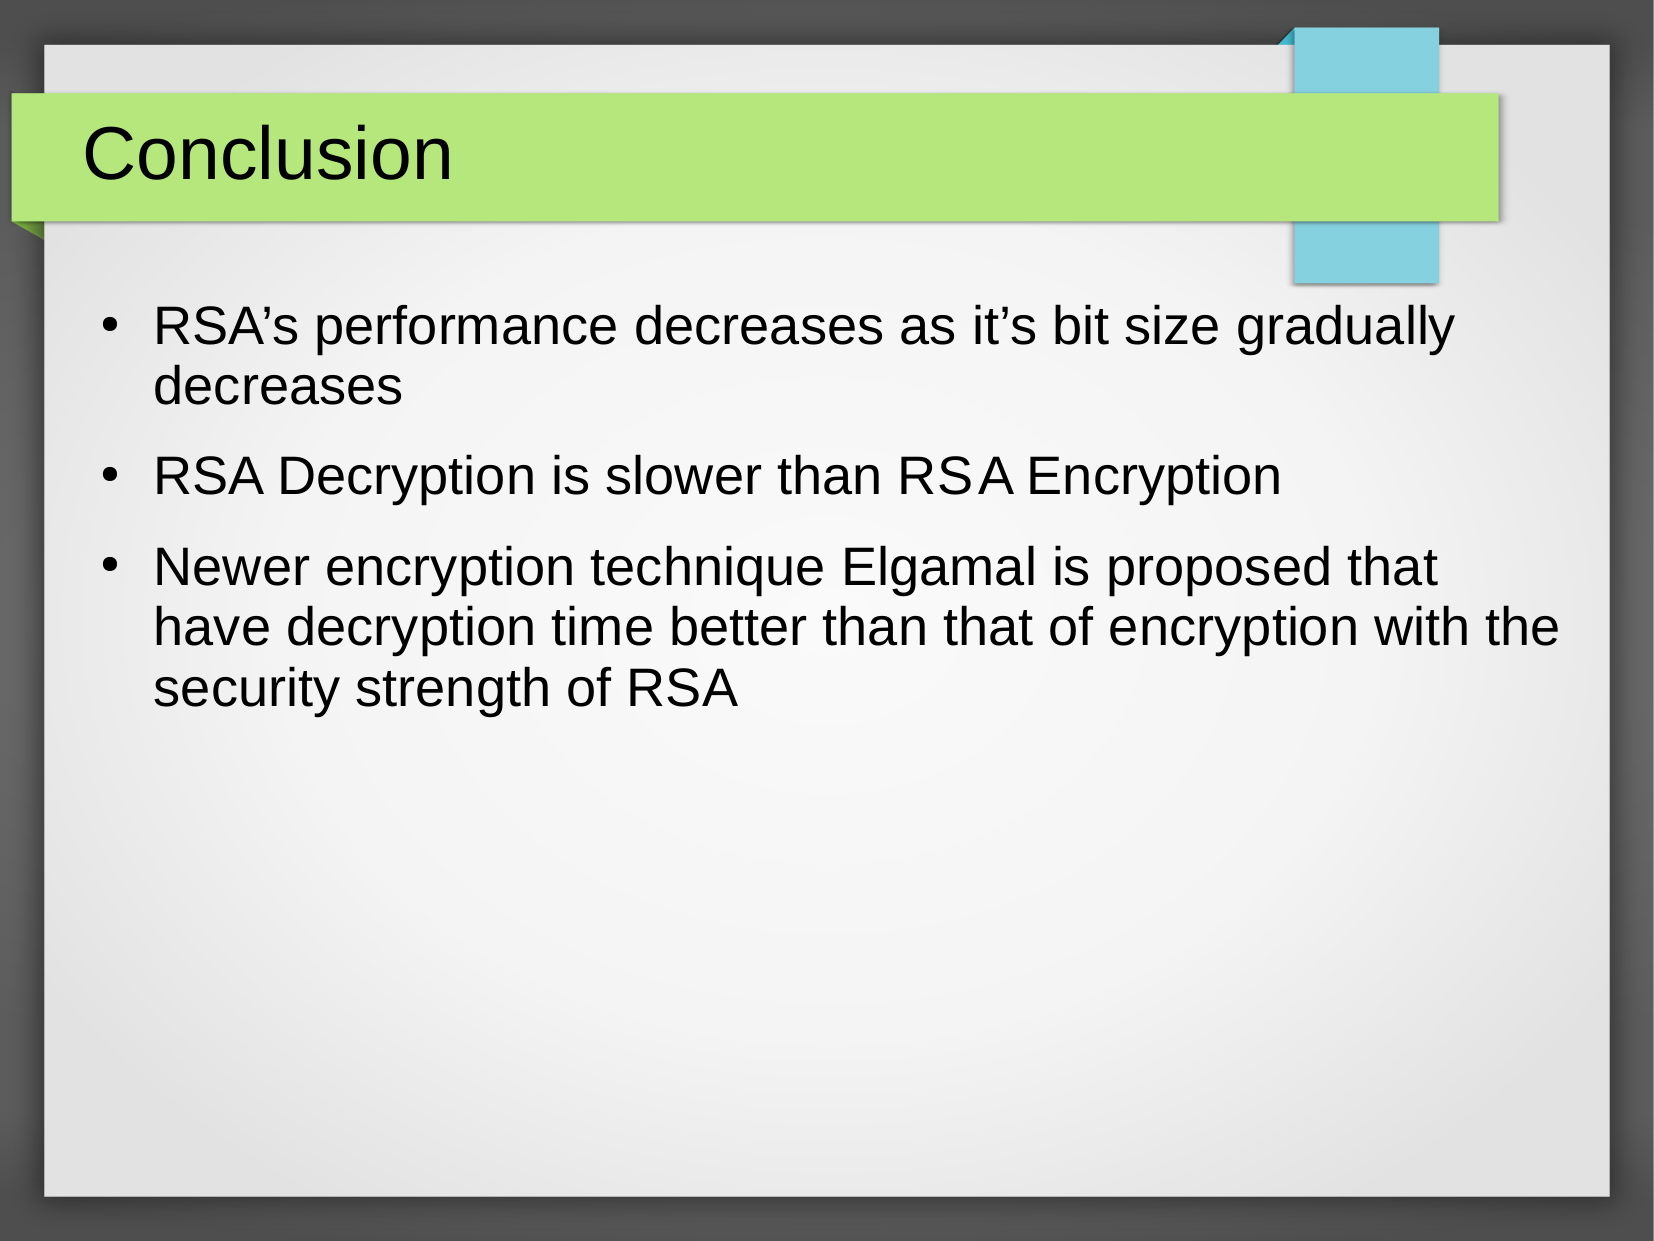

# Conclusion
RSA’s performance decreases as it’s bit size gradually decreases
RSA Decryption is slower than RS	A Encryption
Newer encryption technique Elgamal is proposed that have decryption time better than that of encryption with the security strength of RSA